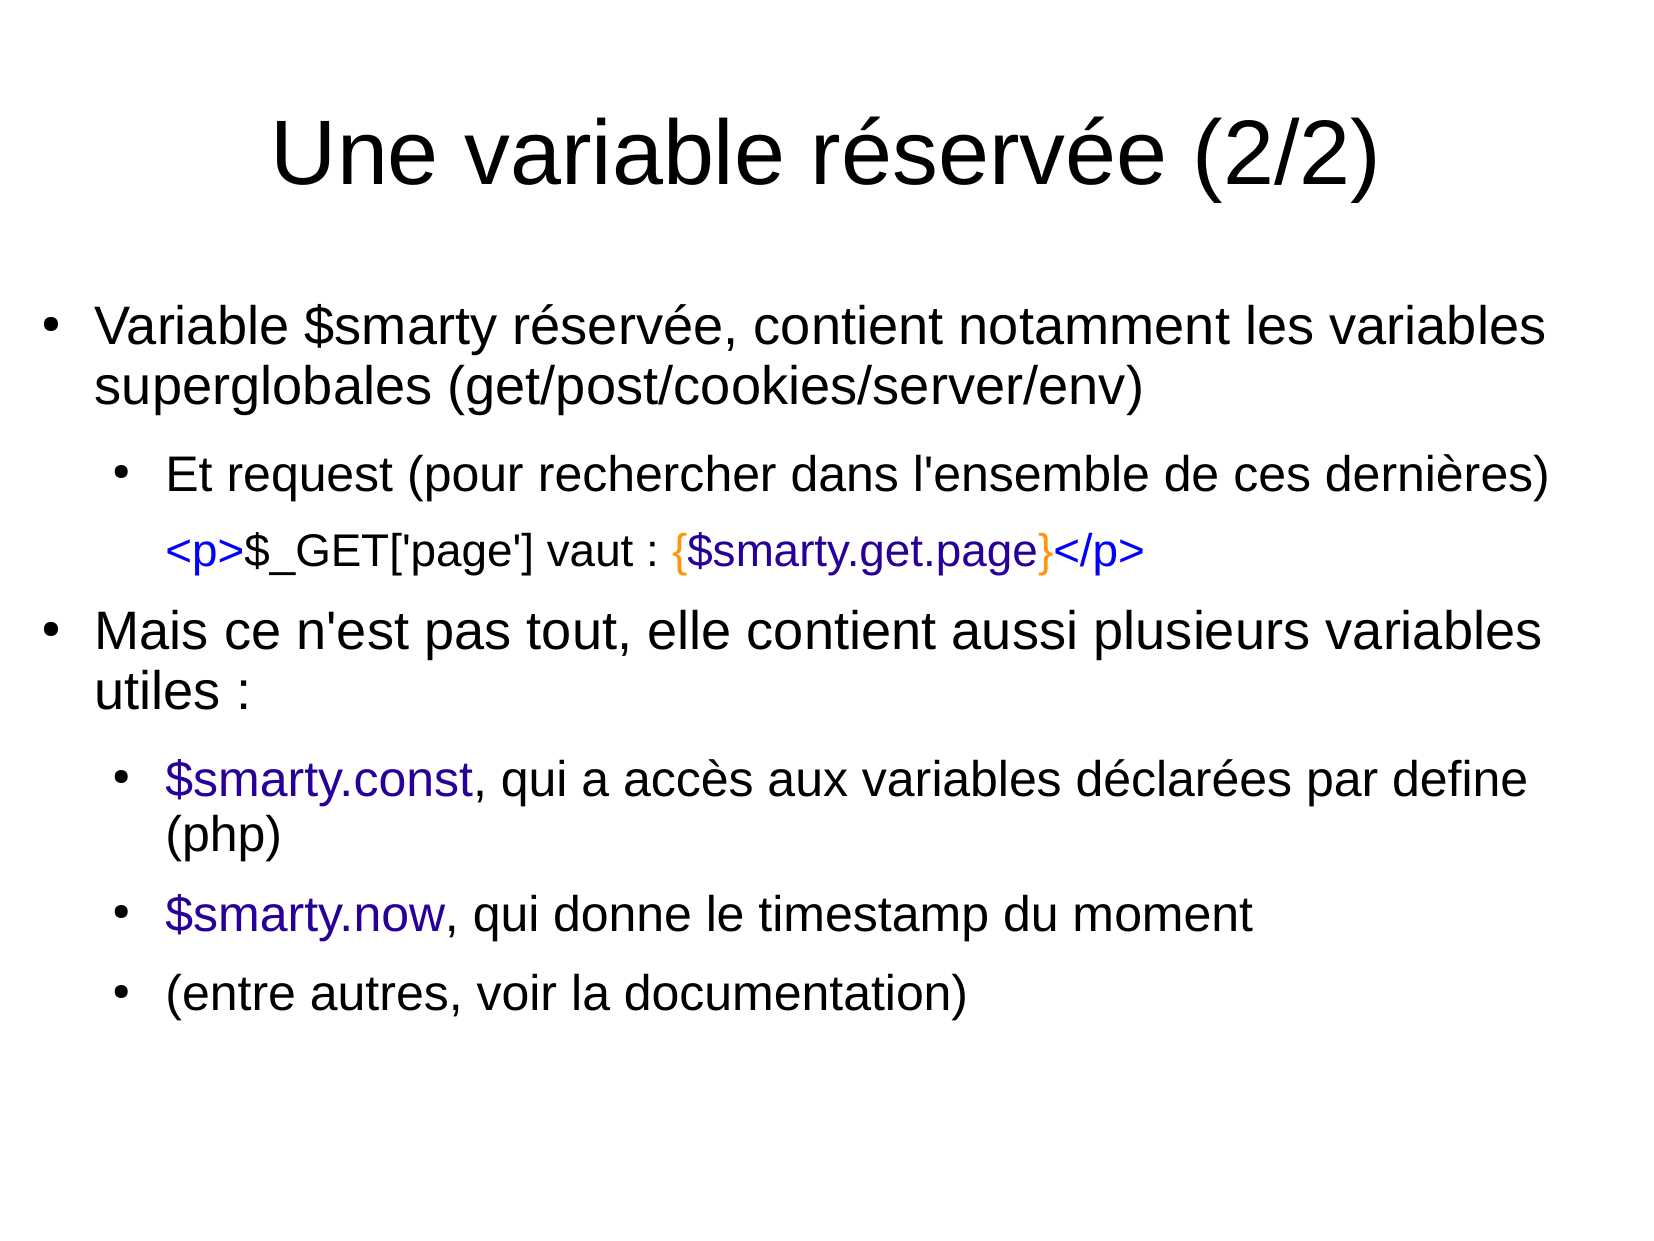

# Une variable réservée (2/2)
Variable $smarty réservée, contient notamment les variables superglobales (get/post/cookies/server/env)
Et request (pour rechercher dans l'ensemble de ces dernières)
<p>$_GET['page'] vaut : {$smarty.get.page}</p>
Mais ce n'est pas tout, elle contient aussi plusieurs variables utiles :
$smarty.const, qui a accès aux variables déclarées par define (php)
$smarty.now, qui donne le timestamp du moment
(entre autres, voir la documentation)